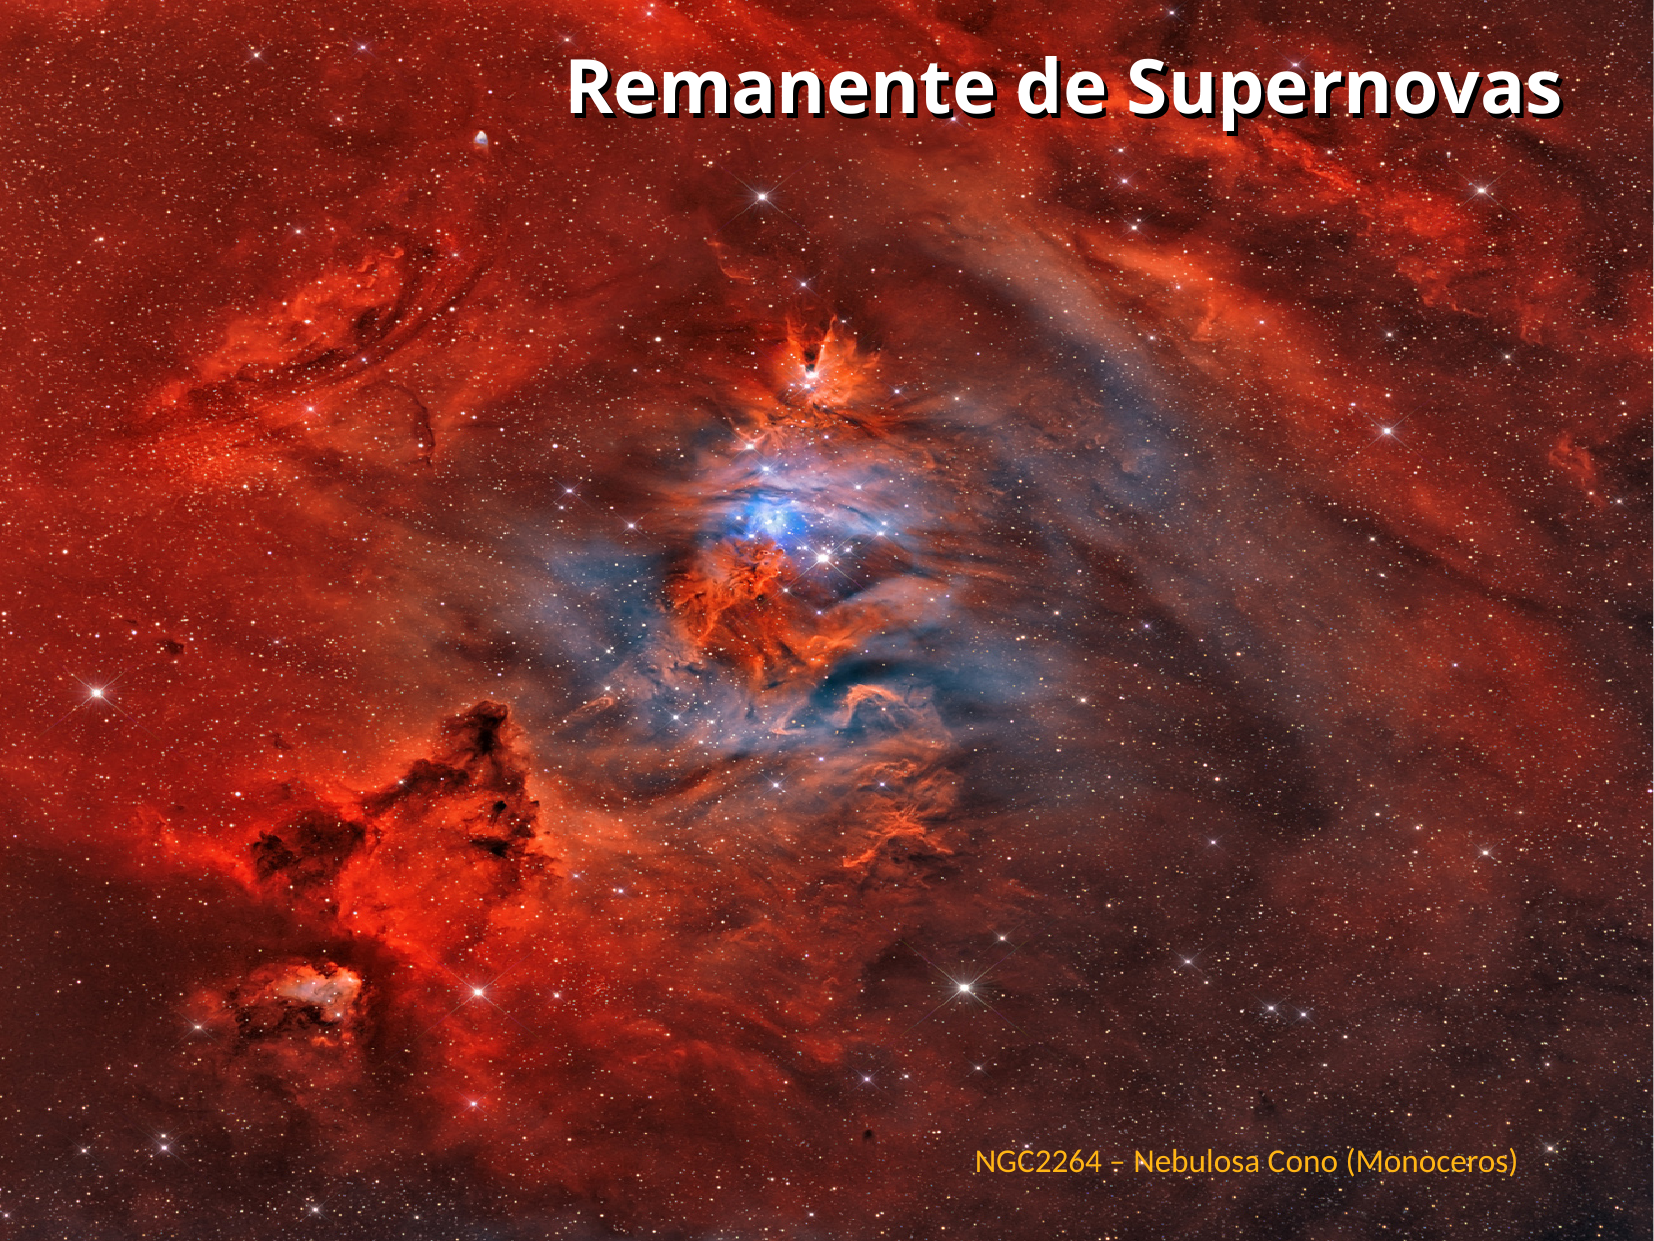

# Remanente de Supernovas
NGC2264 – Nebulosa Cono (Monoceros)
Oct 23, 2019
Asorey IPAC 2019 U02C05
9